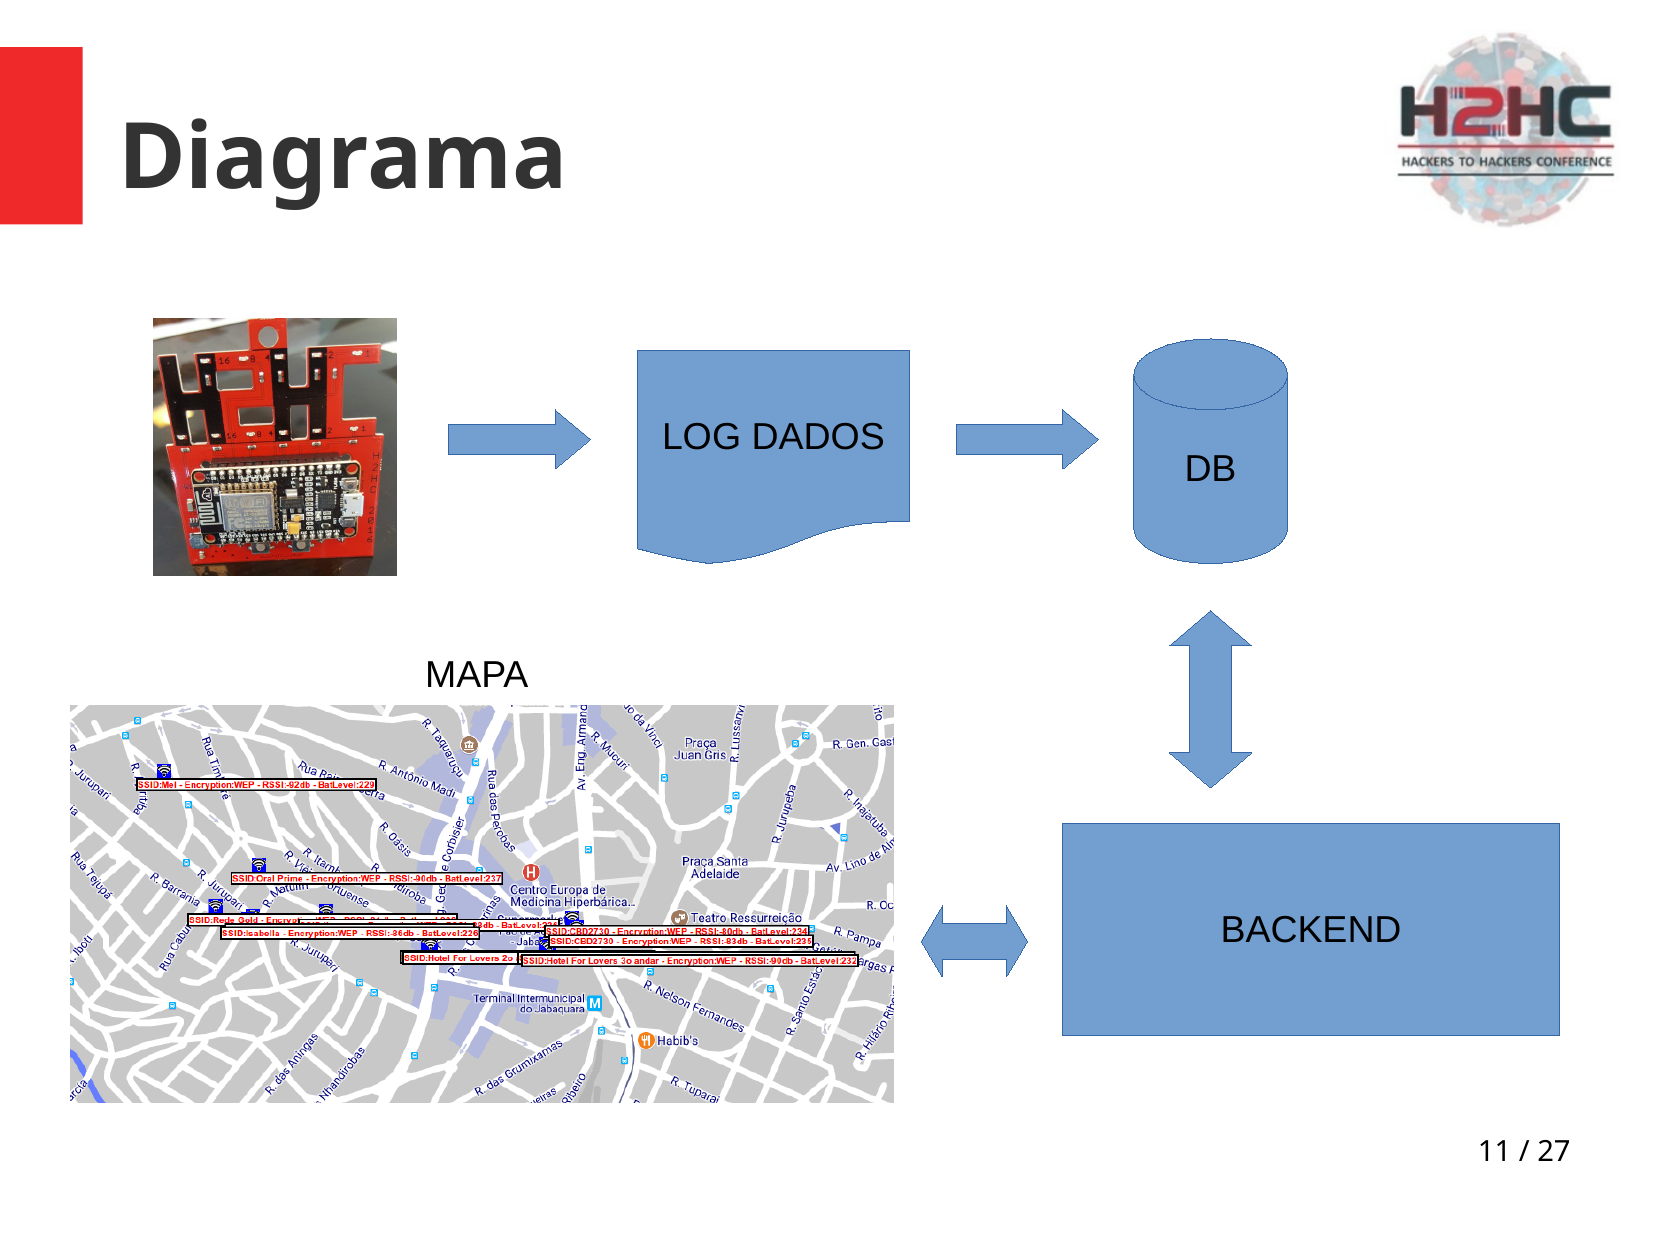

# Diagrama
DB
LOG DADOS
MAPA
BACKEND
11